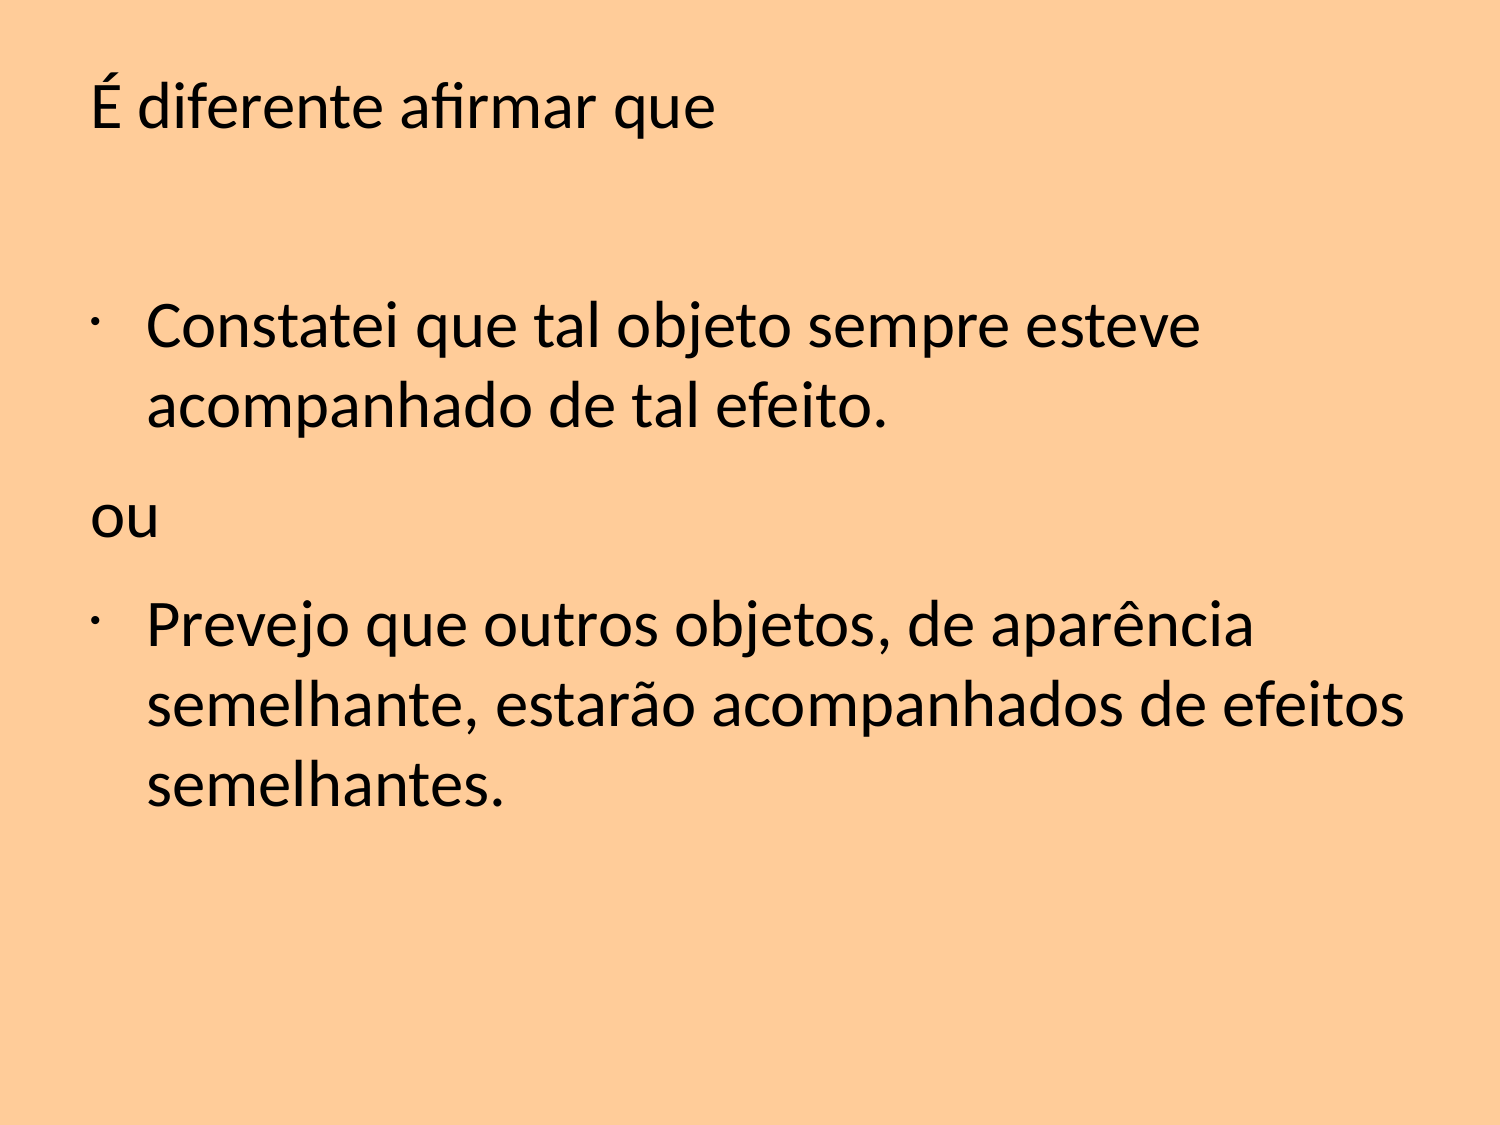

#
É diferente afirmar que
Constatei que tal objeto sempre esteve acompanhado de tal efeito.
ou
Prevejo que outros objetos, de aparência semelhante, estarão acompanhados de efeitos semelhantes.